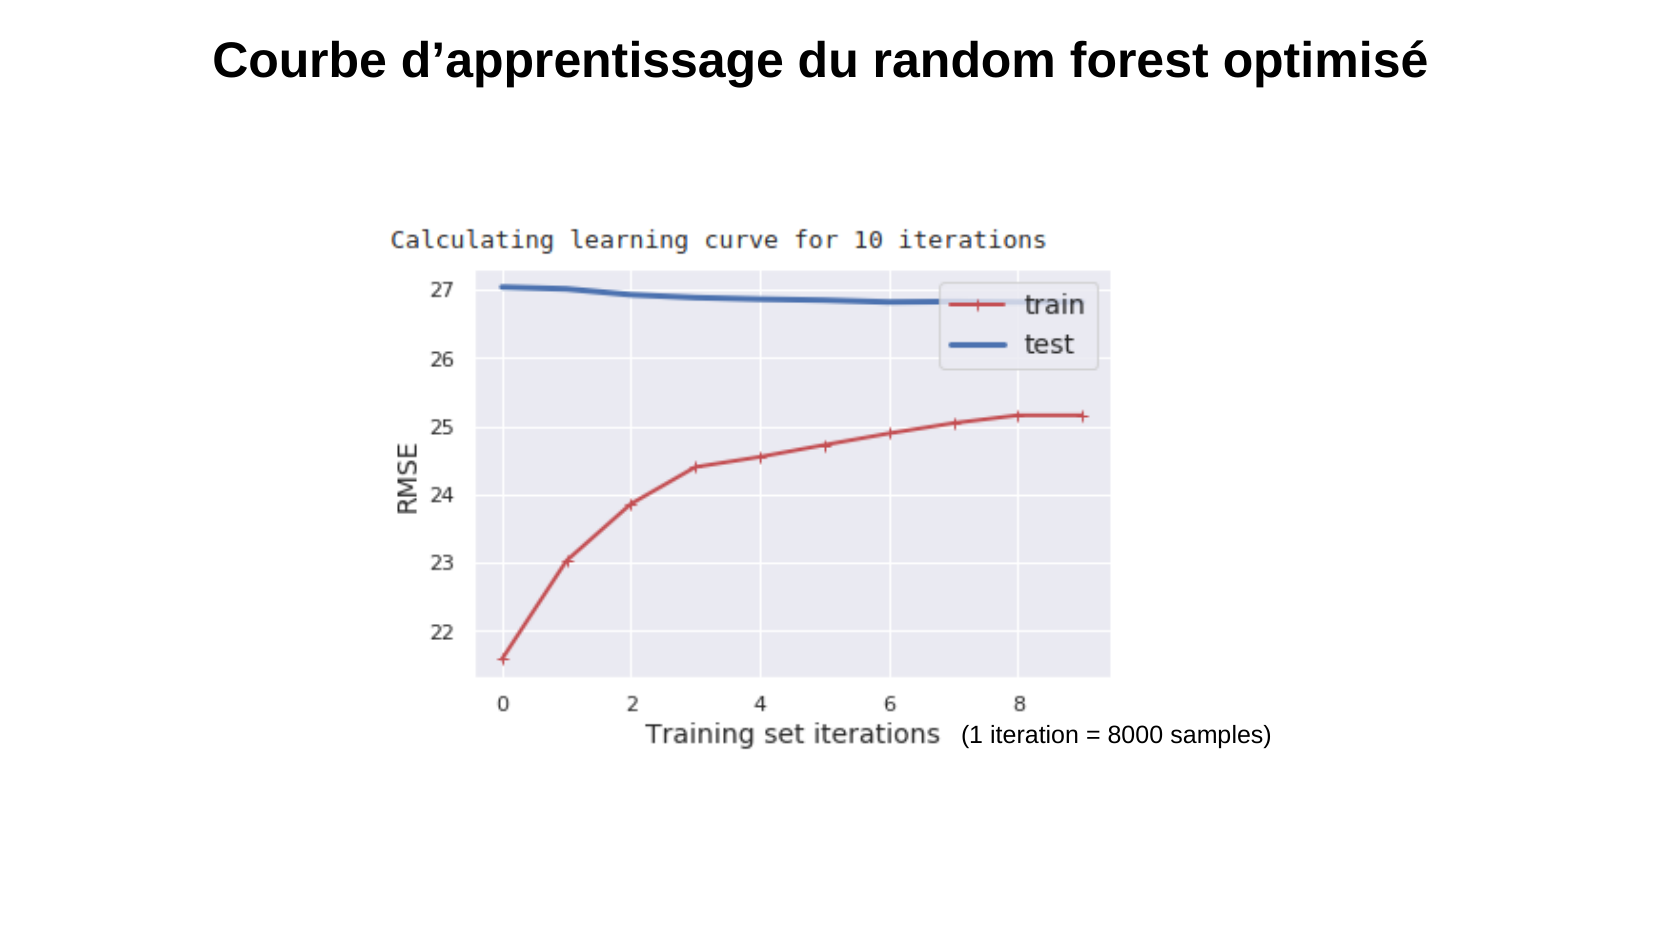

Courbe d’apprentissage du random forest optimisé
(1 iteration = 8000 samples)